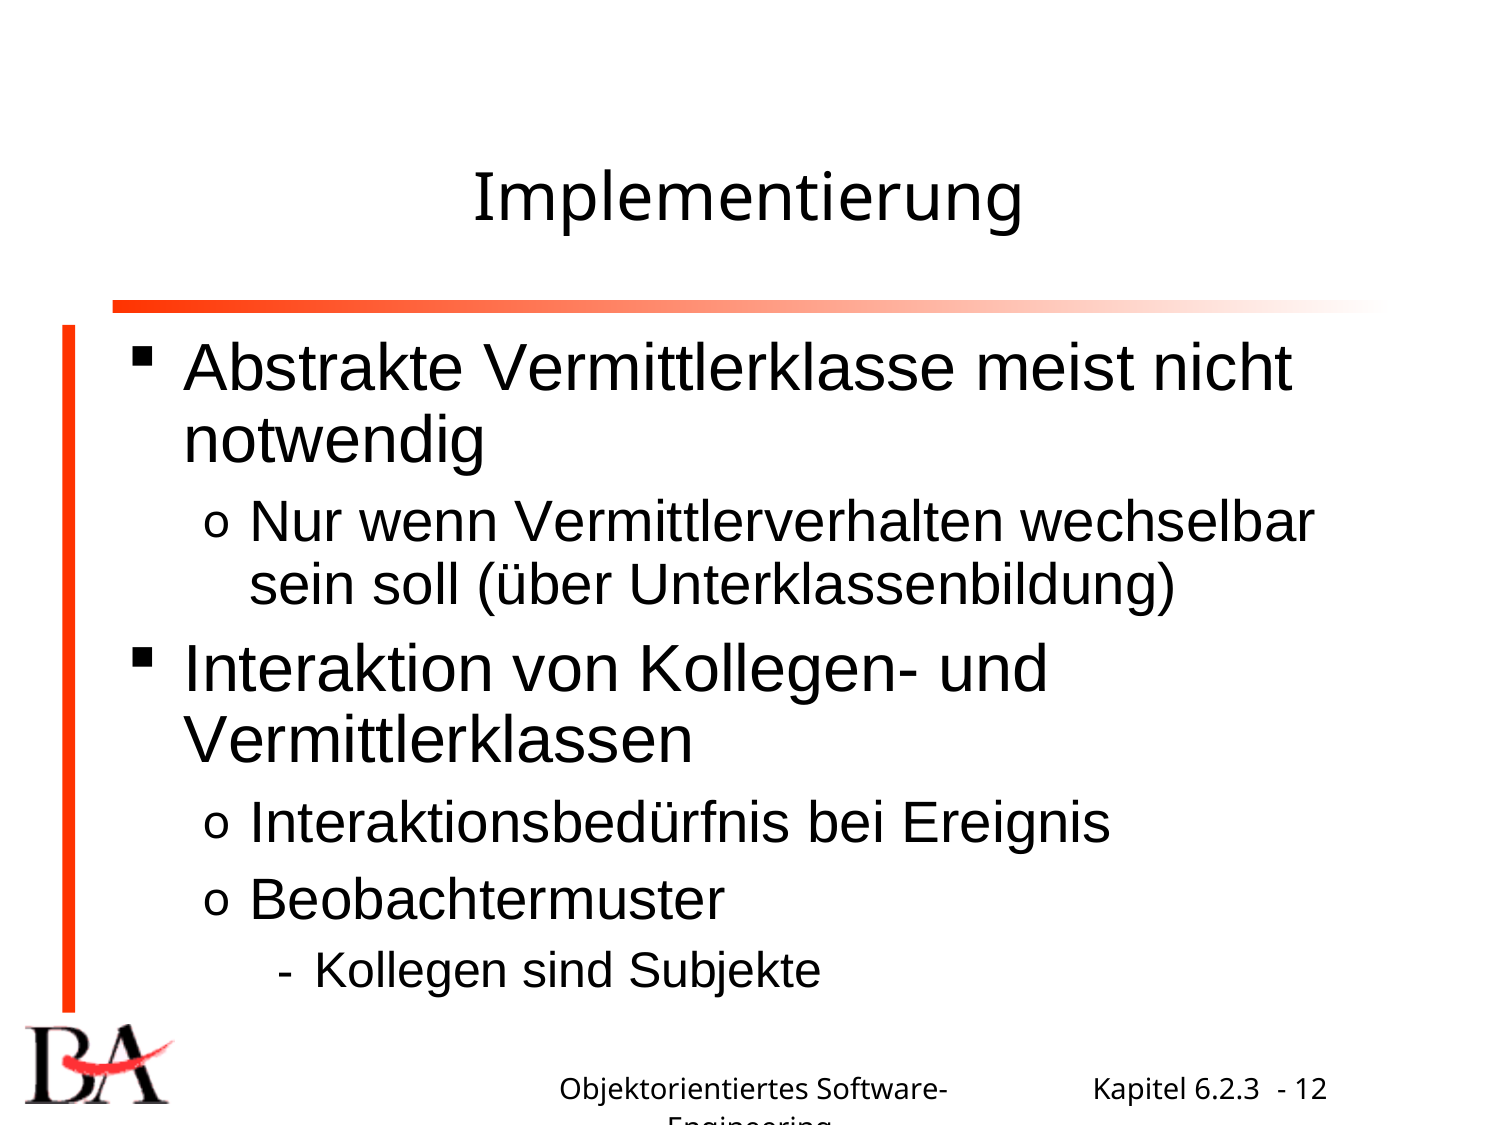

# Implementierung
Abstrakte Vermittlerklasse meist nicht notwendig
Nur wenn Vermittlerverhalten wechselbar sein soll (über Unterklassenbildung)
Interaktion von Kollegen- und Vermittlerklassen
Interaktionsbedürfnis bei Ereignis
Beobachtermuster
Kollegen sind Subjekte
12